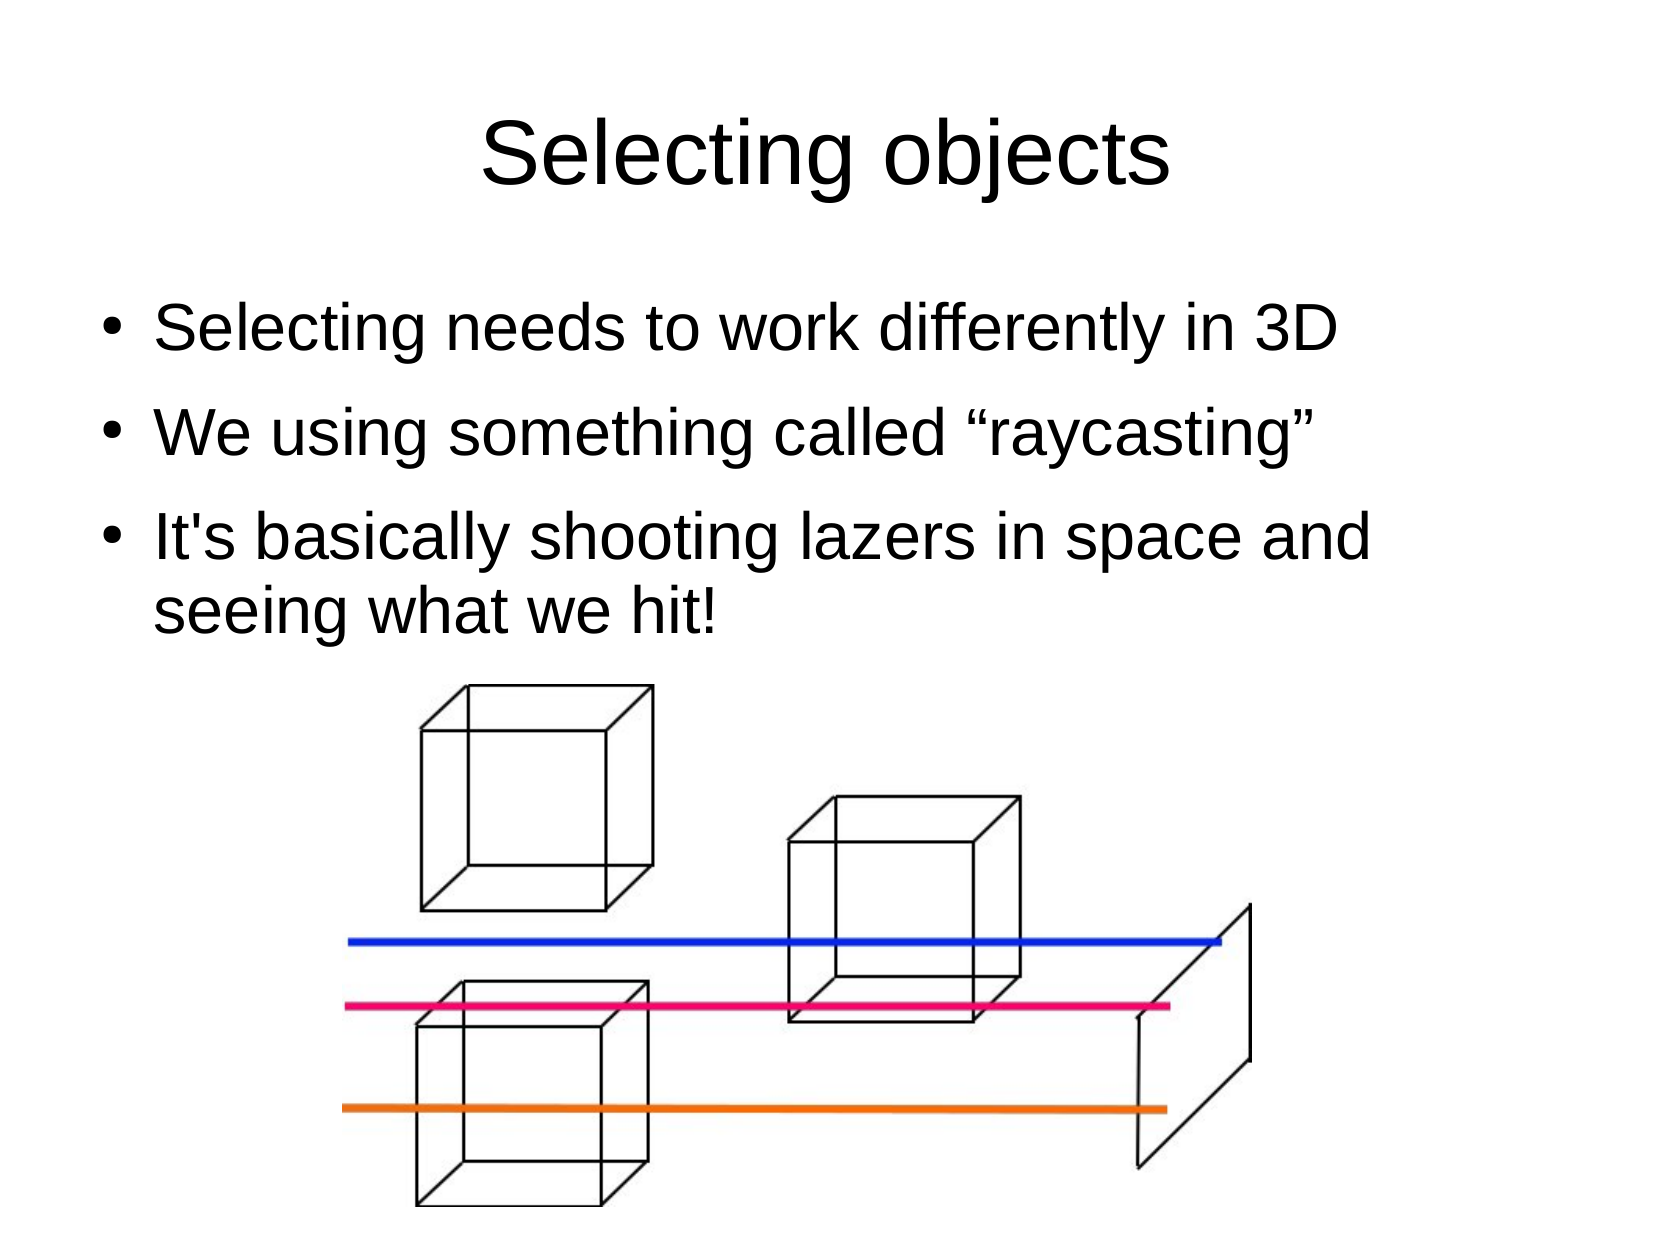

# Selecting objects
Selecting needs to work differently in 3D
We using something called “raycasting”
It's basically shooting lazers in space and seeing what we hit!